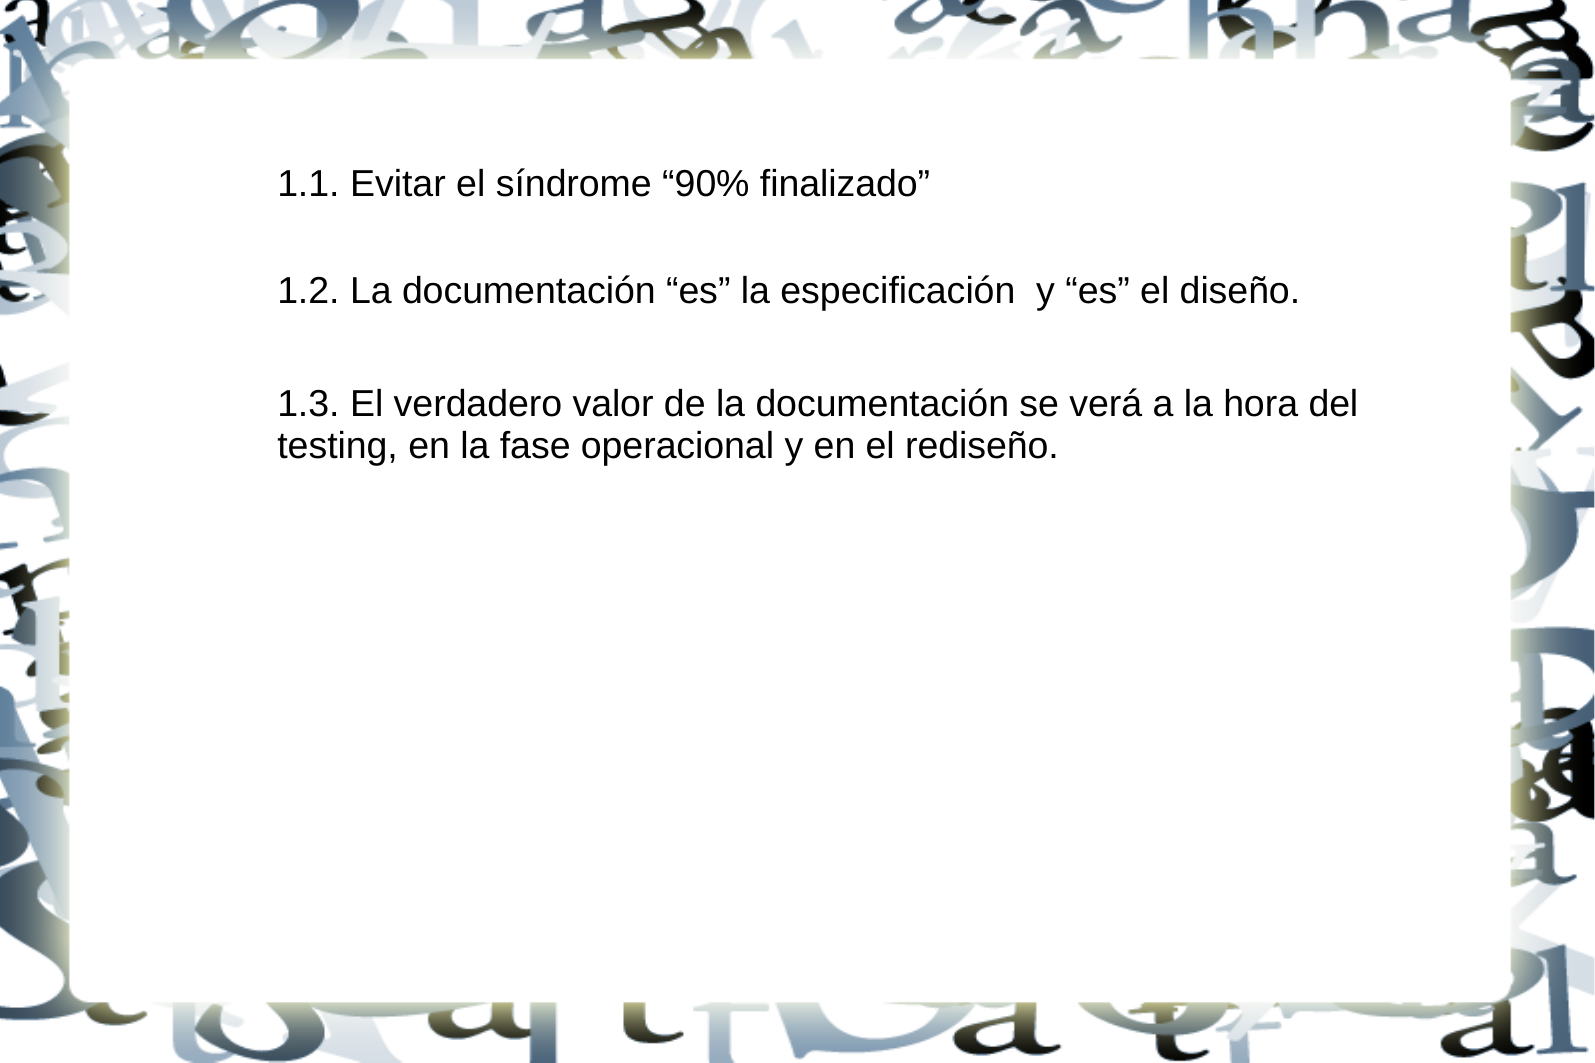

1.1. Evitar el síndrome “90% finalizado”
1.2. La documentación “es” la especificación y “es” el diseño.
1.3. El verdadero valor de la documentación se verá a la hora del testing, en la fase operacional y en el rediseño.